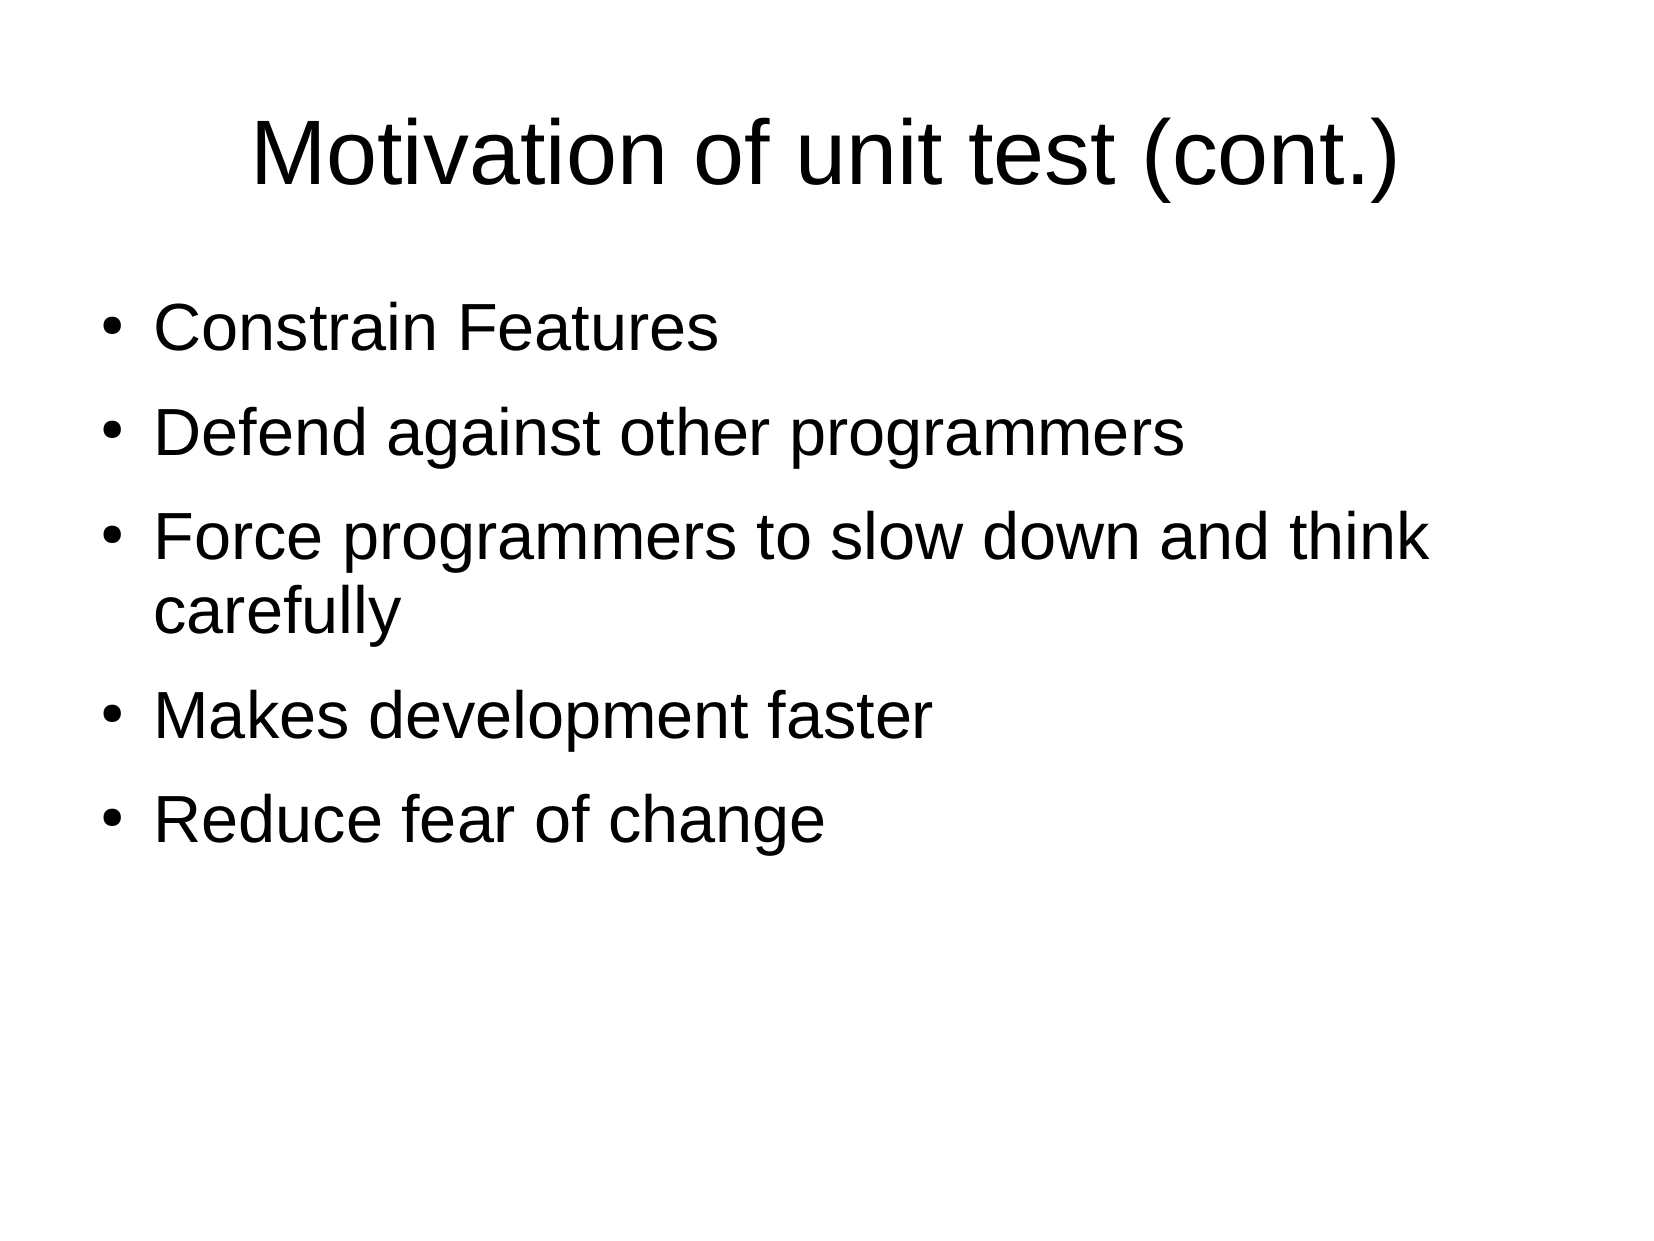

# Motivation of unit test (cont.)
Constrain Features
Defend against other programmers
Force programmers to slow down and think carefully
Makes development faster
Reduce fear of change